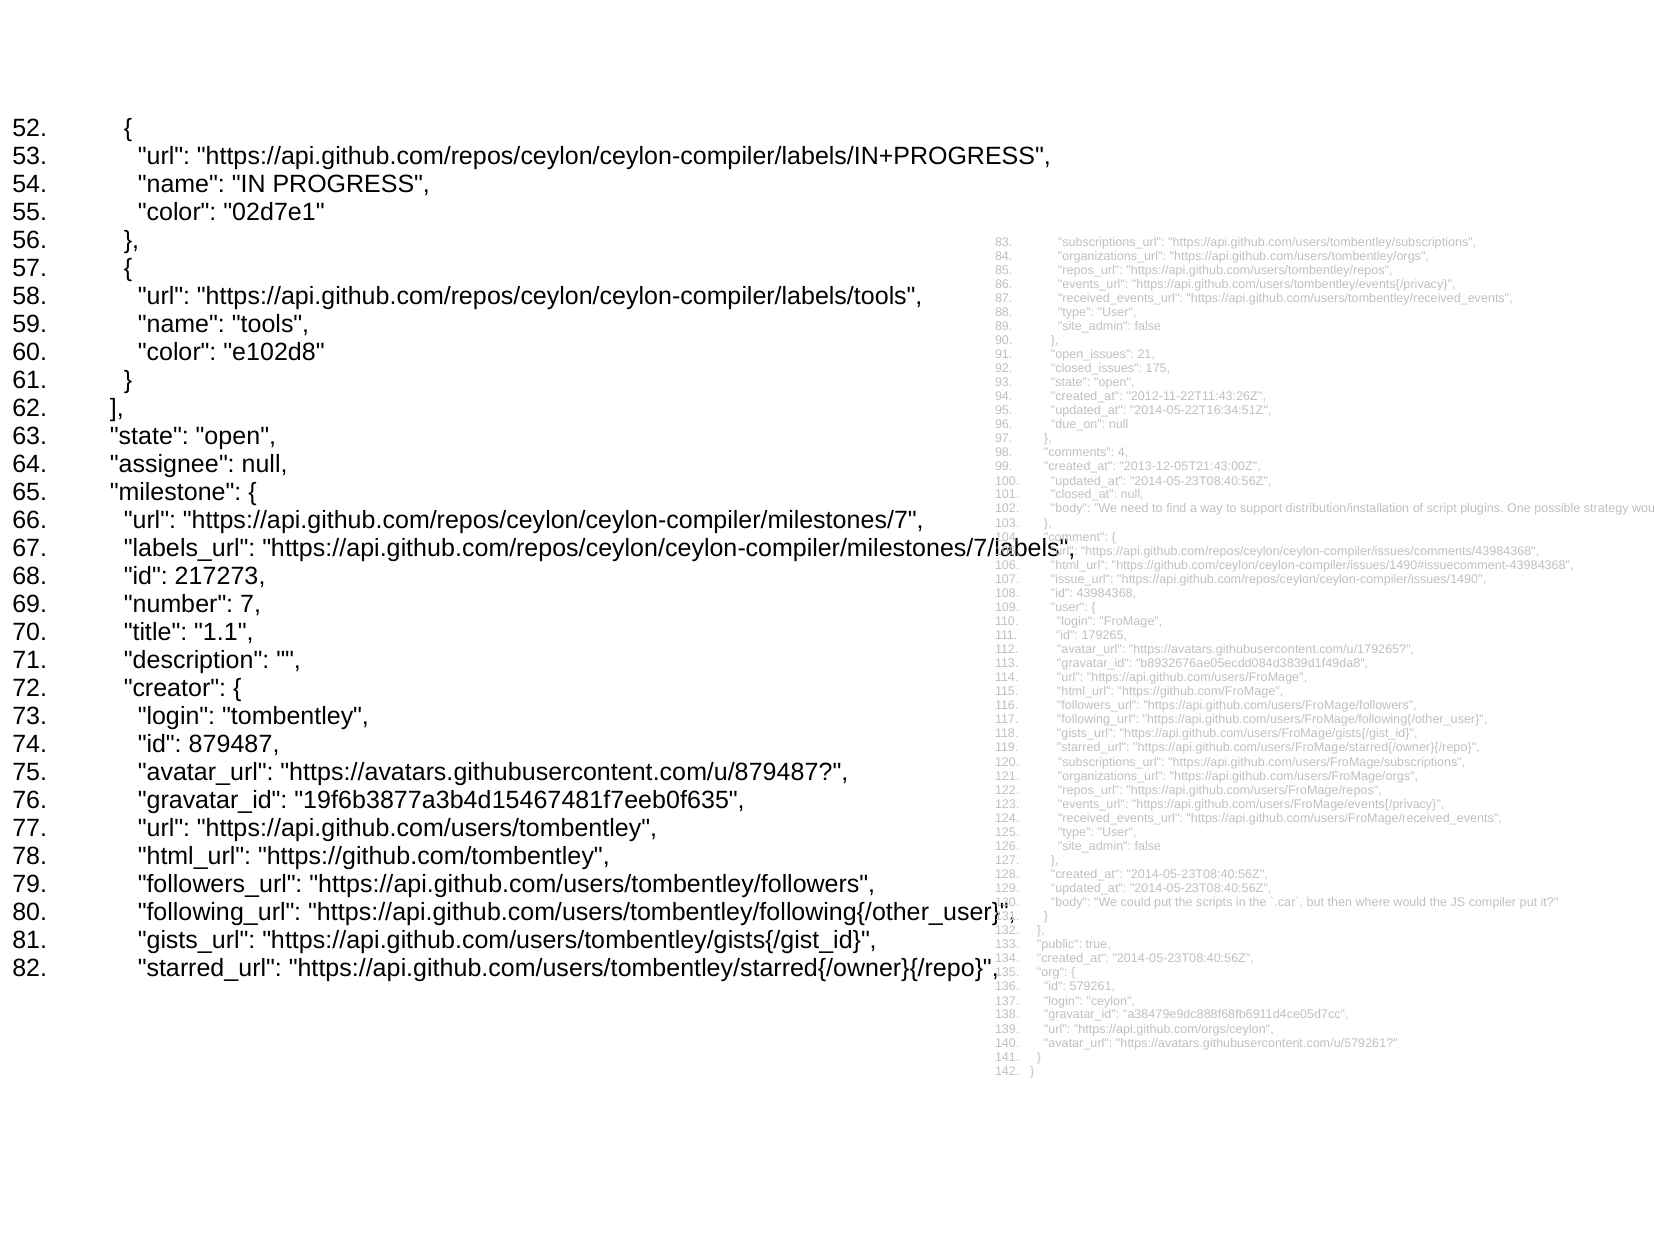

52. {
53. "url": "https://api.github.com/repos/ceylon/ceylon-compiler/labels/IN+PROGRESS",
54. "name": "IN PROGRESS",
55. "color": "02d7e1"
56. },
57. {
58. "url": "https://api.github.com/repos/ceylon/ceylon-compiler/labels/tools",
59. "name": "tools",
60. "color": "e102d8"
61. }
62. ],
63. "state": "open",
64. "assignee": null,
65. "milestone": {
66. "url": "https://api.github.com/repos/ceylon/ceylon-compiler/milestones/7",
67. "labels_url": "https://api.github.com/repos/ceylon/ceylon-compiler/milestones/7/labels",
68. "id": 217273,
69. "number": 7,
70. "title": "1.1",
71. "description": "",
72. "creator": {
73. "login": "tombentley",
74. "id": 879487,
75. "avatar_url": "https://avatars.githubusercontent.com/u/879487?",
76. "gravatar_id": "19f6b3877a3b4d15467481f7eeb0f635",
77. "url": "https://api.github.com/users/tombentley",
78. "html_url": "https://github.com/tombentley",
79. "followers_url": "https://api.github.com/users/tombentley/followers",
80. "following_url": "https://api.github.com/users/tombentley/following{/other_user}",
81. "gists_url": "https://api.github.com/users/tombentley/gists{/gist_id}",
82. "starred_url": "https://api.github.com/users/tombentley/starred{/owner}{/repo}",
83. "subscriptions_url": "https://api.github.com/users/tombentley/subscriptions",
84. "organizations_url": "https://api.github.com/users/tombentley/orgs",
85. "repos_url": "https://api.github.com/users/tombentley/repos",
86. "events_url": "https://api.github.com/users/tombentley/events{/privacy}",
87. "received_events_url": "https://api.github.com/users/tombentley/received_events",
88. "type": "User",
89. "site_admin": false
90. },
91. "open_issues": 21,
92. "closed_issues": 175,
93. "state": "open",
94. "created_at": "2012-11-22T11:43:26Z",
95. "updated_at": "2014-05-22T16:34:51Z",
96. "due_on": null
97. },
98. "comments": 4,
99. "created_at": "2013-12-05T21:43:00Z",
100. "updated_at": "2014-05-23T08:40:56Z",
101. "closed_at": null,
102. "body": "We need to find a way to support distribution/installation of script plugins. One possible strategy would be to package whatever scripts are located in
103. },
104. "comment": {
105. "url": "https://api.github.com/repos/ceylon/ceylon-compiler/issues/comments/43984368",
106. "html_url": "https://github.com/ceylon/ceylon-compiler/issues/1490#issuecomment-43984368",
107. "issue_url": "https://api.github.com/repos/ceylon/ceylon-compiler/issues/1490",
108. "id": 43984368,
109. "user": {
110. "login": "FroMage",
111. "id": 179265,
112. "avatar_url": "https://avatars.githubusercontent.com/u/179265?",
113. "gravatar_id": "b8932676ae05ecdd084d3839d1f49da8",
114. "url": "https://api.github.com/users/FroMage",
115. "html_url": "https://github.com/FroMage",
116. "followers_url": "https://api.github.com/users/FroMage/followers",
117. "following_url": "https://api.github.com/users/FroMage/following{/other_user}",
118. "gists_url": "https://api.github.com/users/FroMage/gists{/gist_id}",
119. "starred_url": "https://api.github.com/users/FroMage/starred{/owner}{/repo}",
120. "subscriptions_url": "https://api.github.com/users/FroMage/subscriptions",
121. "organizations_url": "https://api.github.com/users/FroMage/orgs",
122. "repos_url": "https://api.github.com/users/FroMage/repos",
123. "events_url": "https://api.github.com/users/FroMage/events{/privacy}",
124. "received_events_url": "https://api.github.com/users/FroMage/received_events",
125. "type": "User",
126. "site_admin": false
127. },
128. "created_at": "2014-05-23T08:40:56Z",
129. "updated_at": "2014-05-23T08:40:56Z",
130. "body": "We could put the scripts in the `.car`, but then where would the JS compiler put it?"
131. }
132. },
133. "public": true,
134. "created_at": "2014-05-23T08:40:56Z",
135. "org": {
136. "id": 579261,
137. "login": "ceylon",
138. "gravatar_id": "a38479e9dc888f68fb6911d4ce05d7cc",
139. "url": "https://api.github.com/orgs/ceylon",
140. "avatar_url": "https://avatars.githubusercontent.com/u/579261?"
141. }
142. }